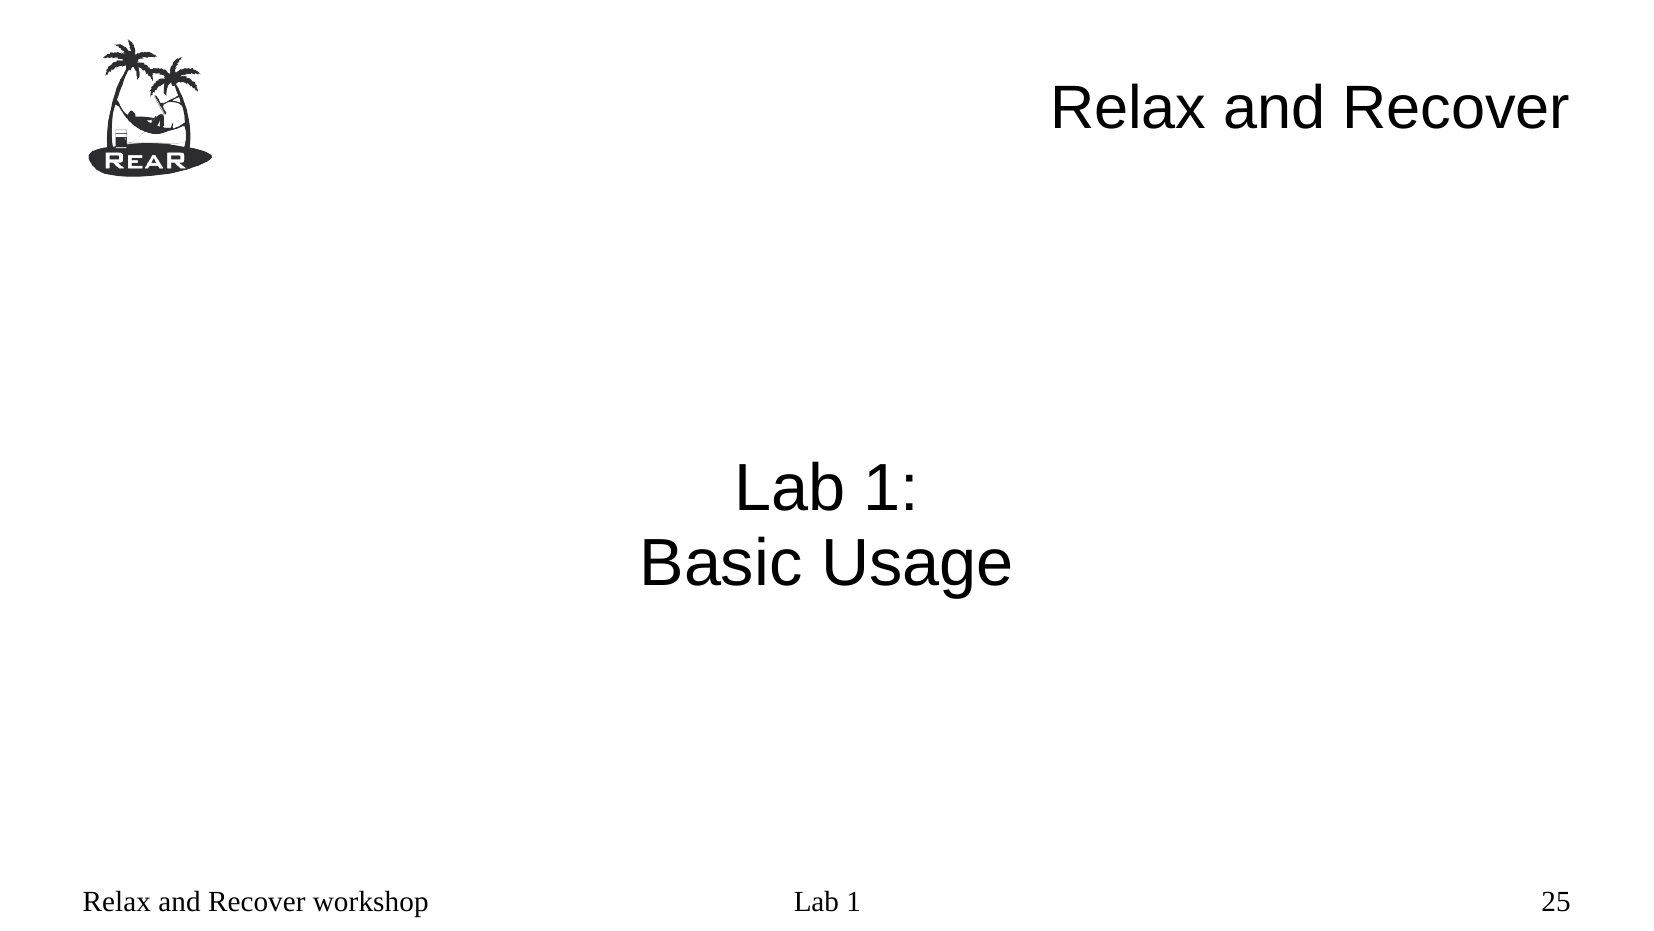

# Relax and Recover
Lab 1:
Basic Usage
Relax and Recover workshop
Lab 1
25